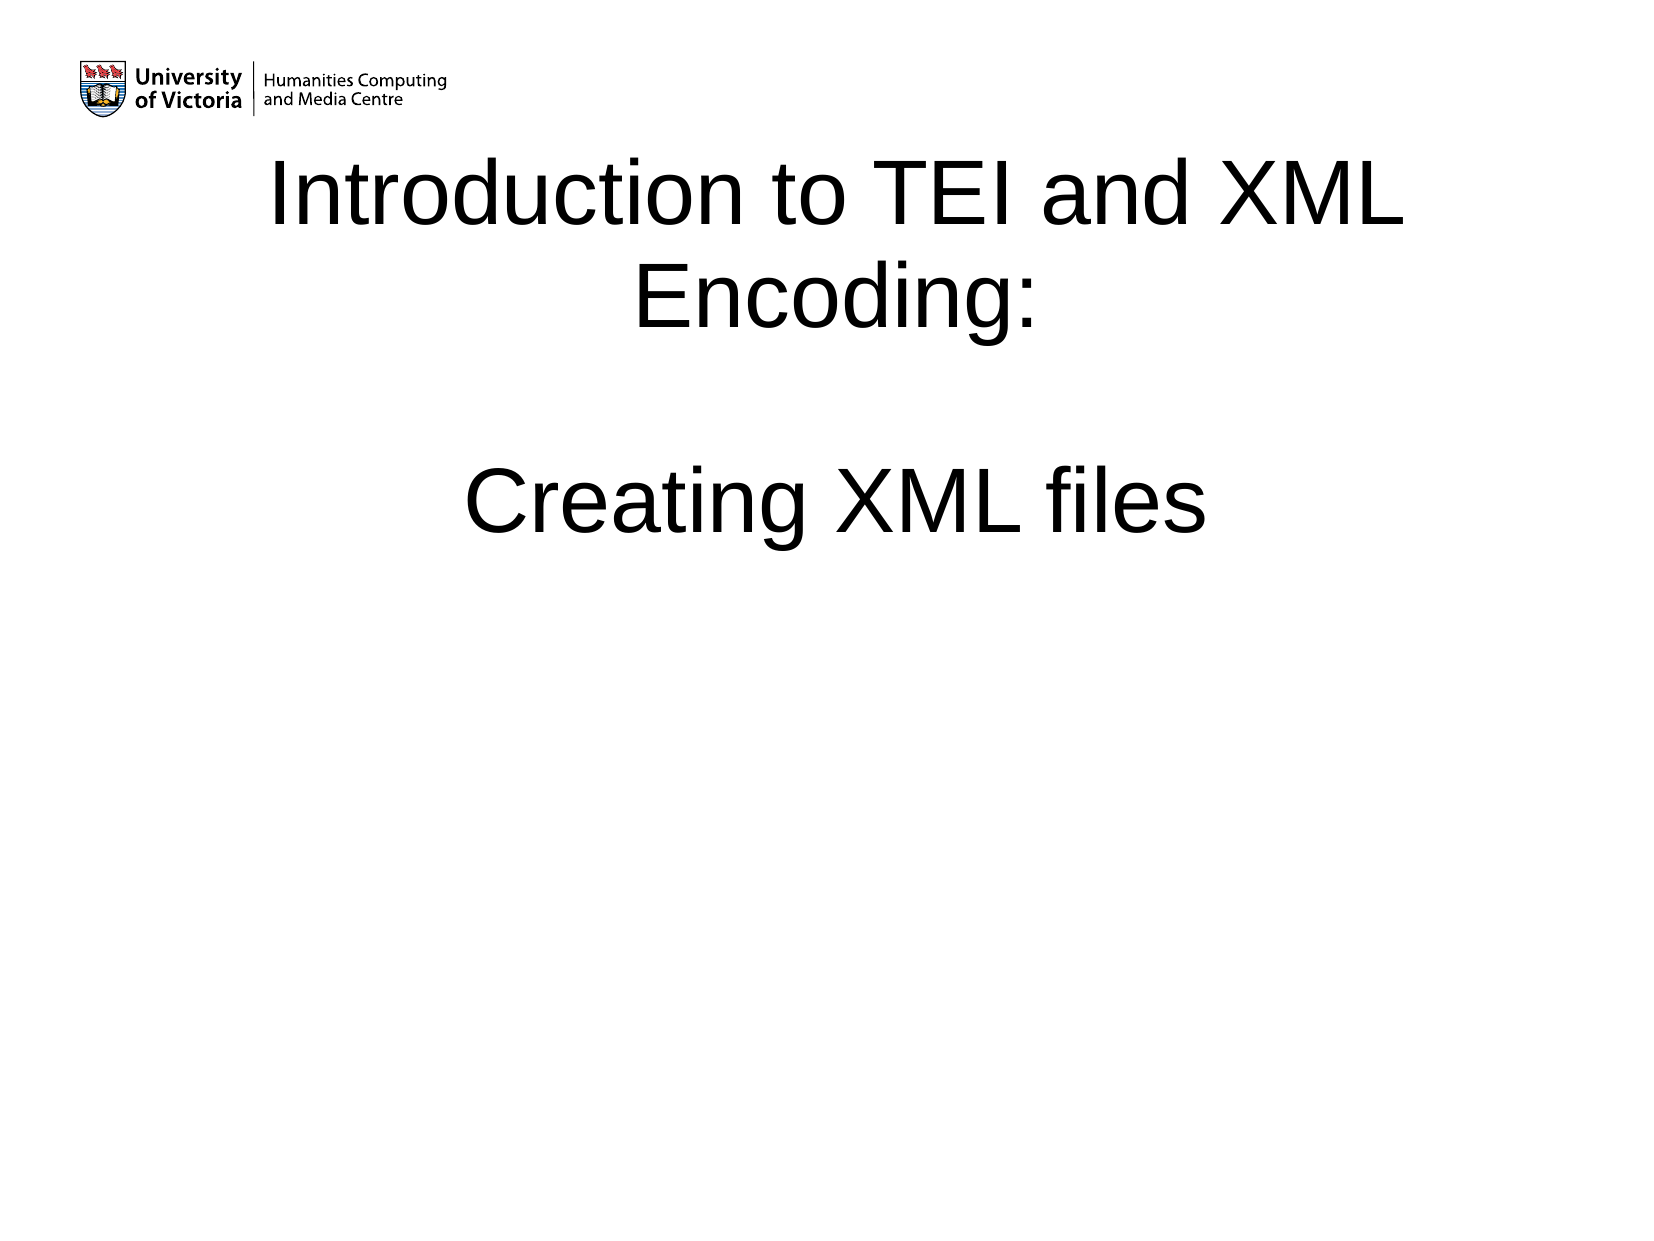

# Introduction to TEI and XML Encoding: Creating XML files